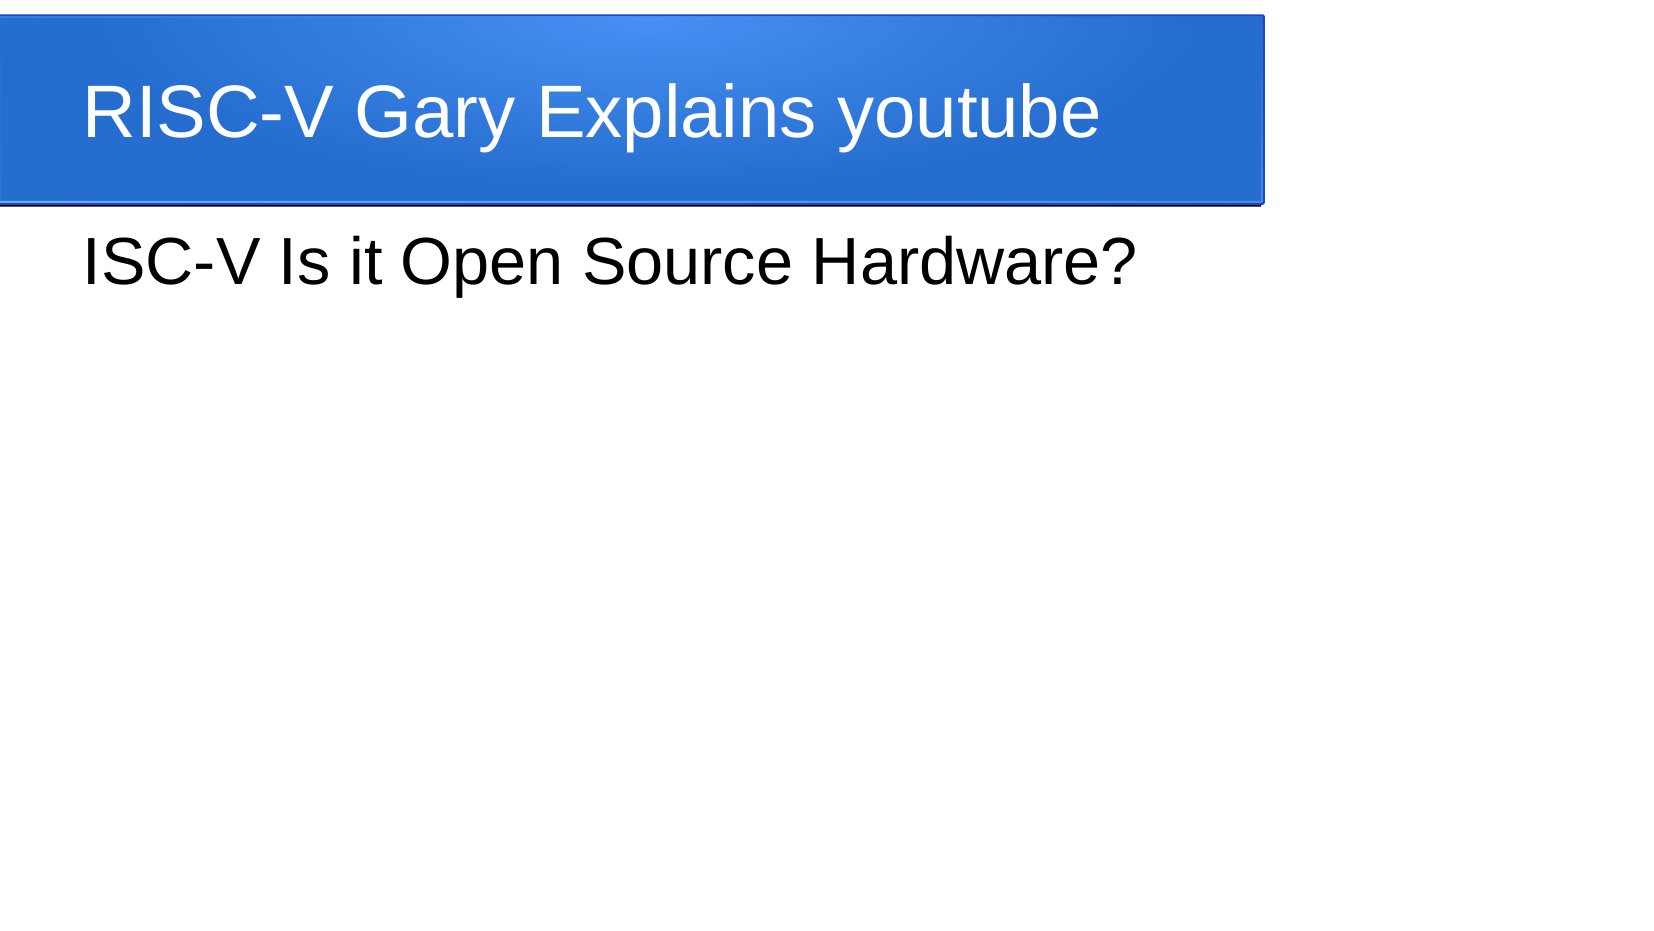

# RISC-V Gary Explains youtube
ISC-V Is it Open Source Hardware?